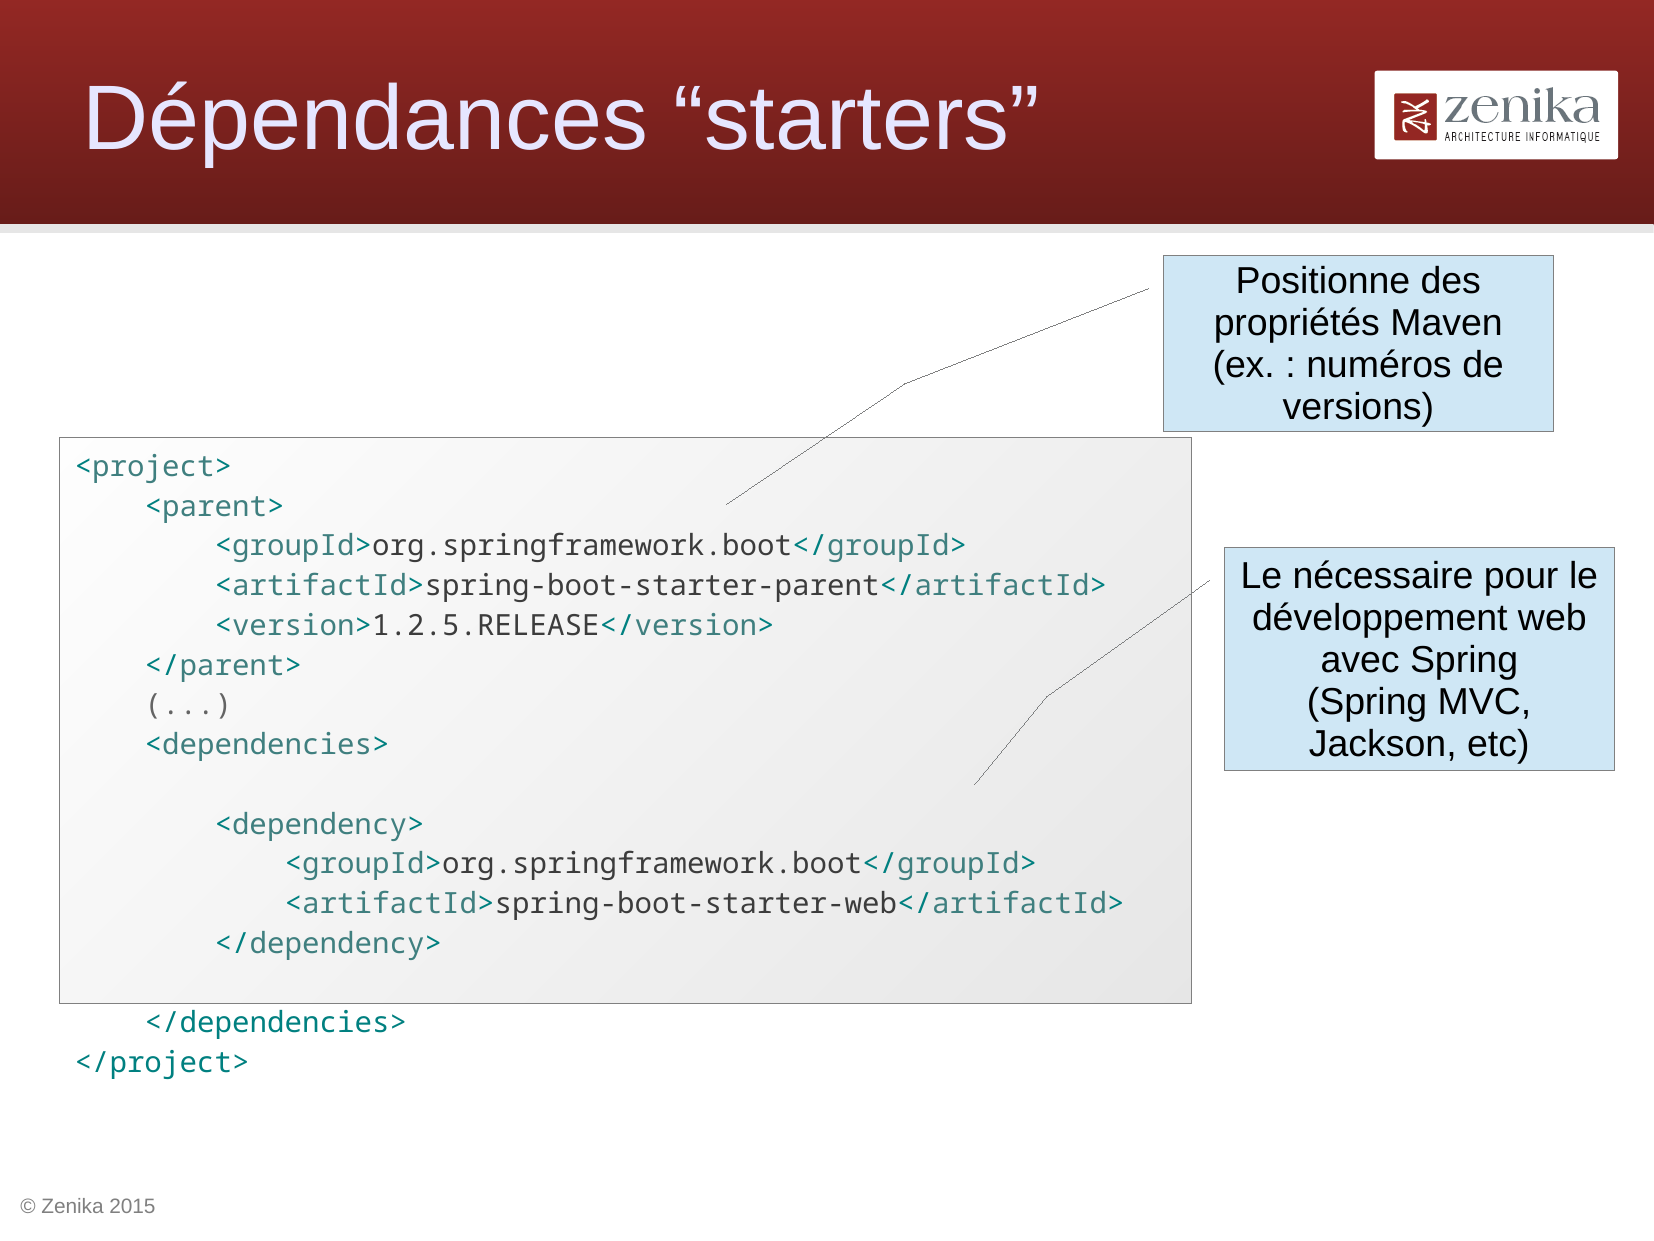

# Dépendances “starters”
Positionne des propriétés Maven
(ex. : numéros de versions)
<project>
 <parent>
 <groupId>org.springframework.boot</groupId>
 <artifactId>spring-boot-starter-parent</artifactId>
 <version>1.2.5.RELEASE</version>
 </parent>
 (...)
 <dependencies>
 <dependency>
 <groupId>org.springframework.boot</groupId>
 <artifactId>spring-boot-starter-web</artifactId>
 </dependency>
 </dependencies>
</project>
Le nécessaire pour le développement web avec Spring
(Spring MVC, Jackson, etc)